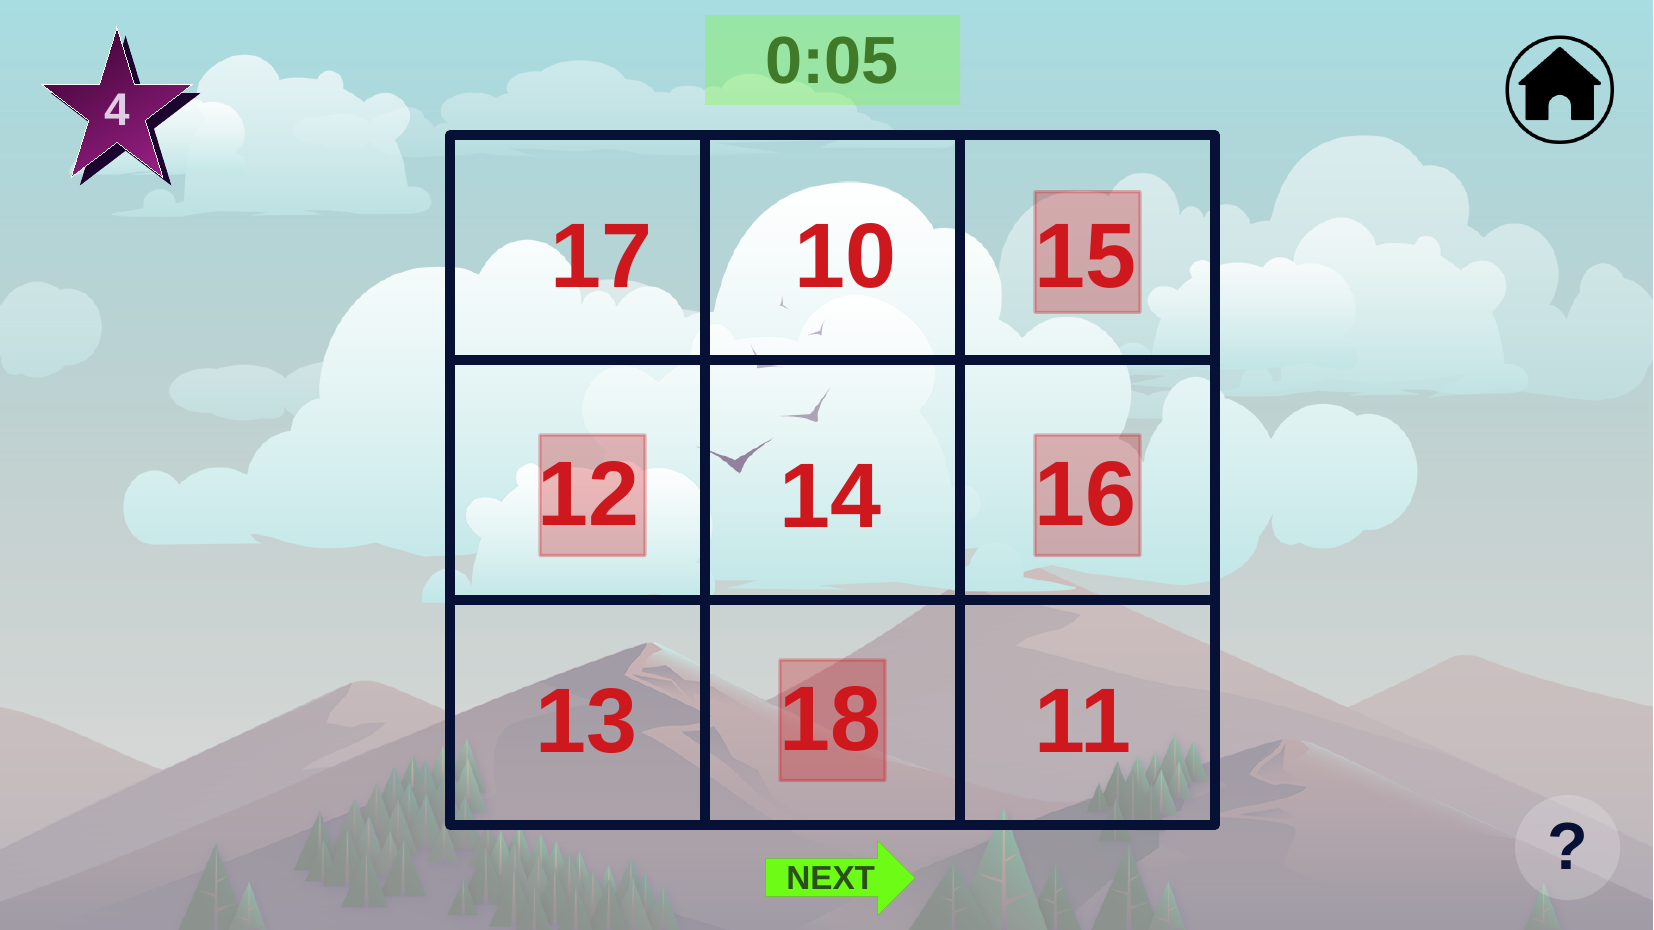

0:05
4
 17
10
15
12
16
14
18
13
11
?
NEXT